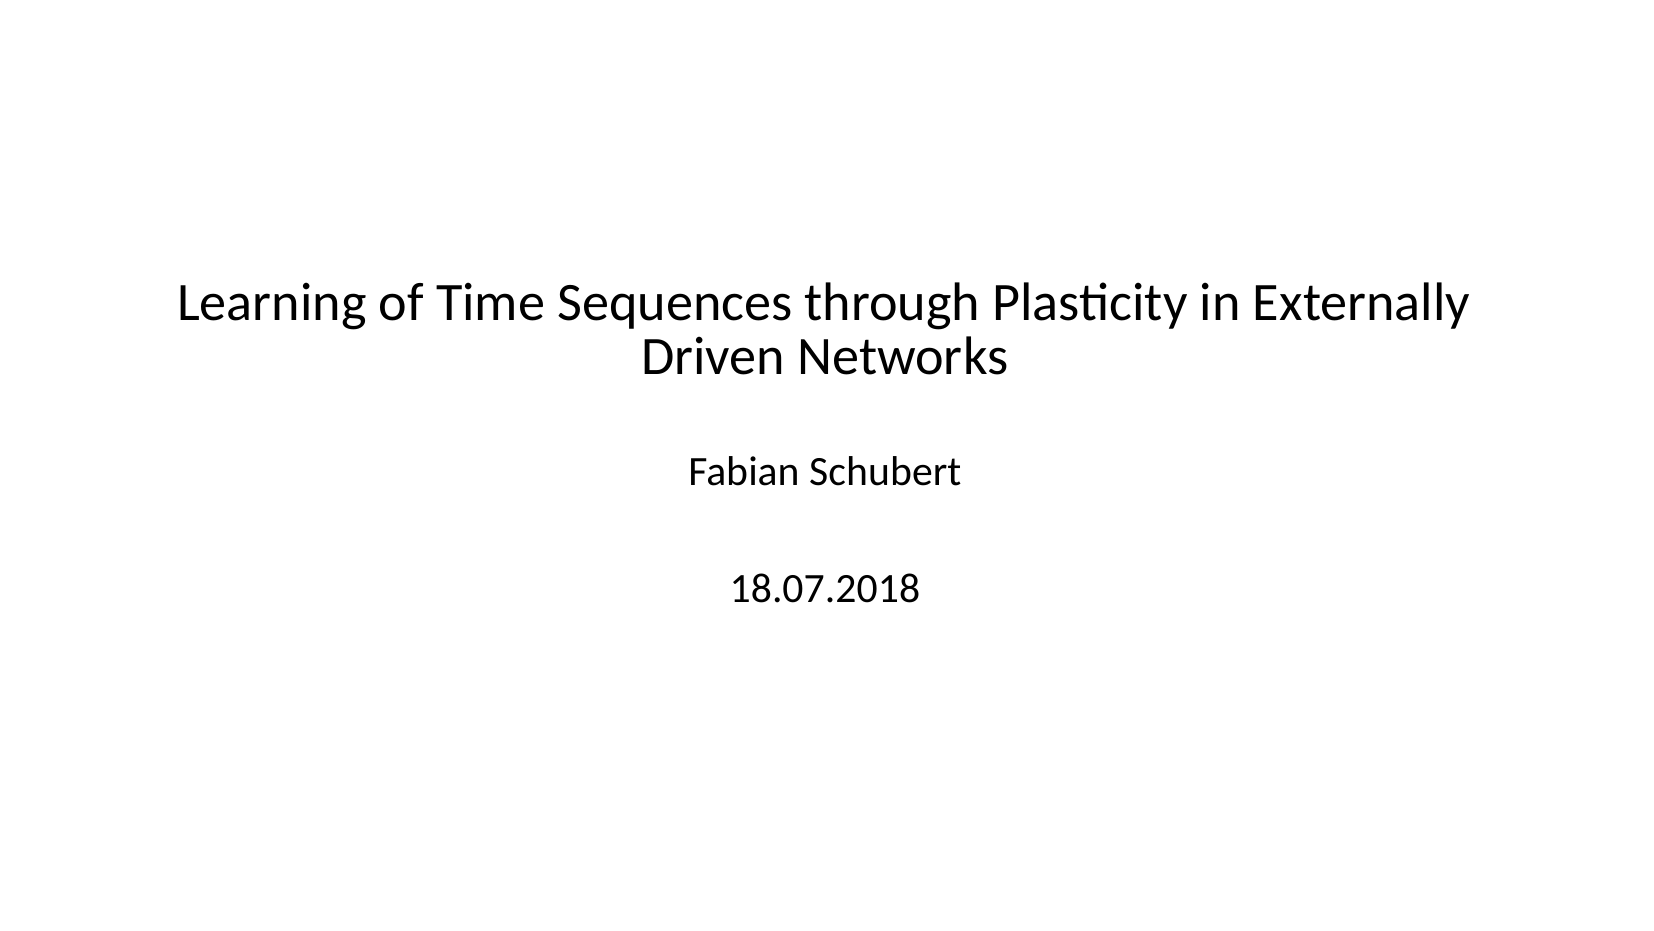

# Learning of Time Sequences through Plasticity in Externally Driven Networks
Fabian Schubert
18.07.2018